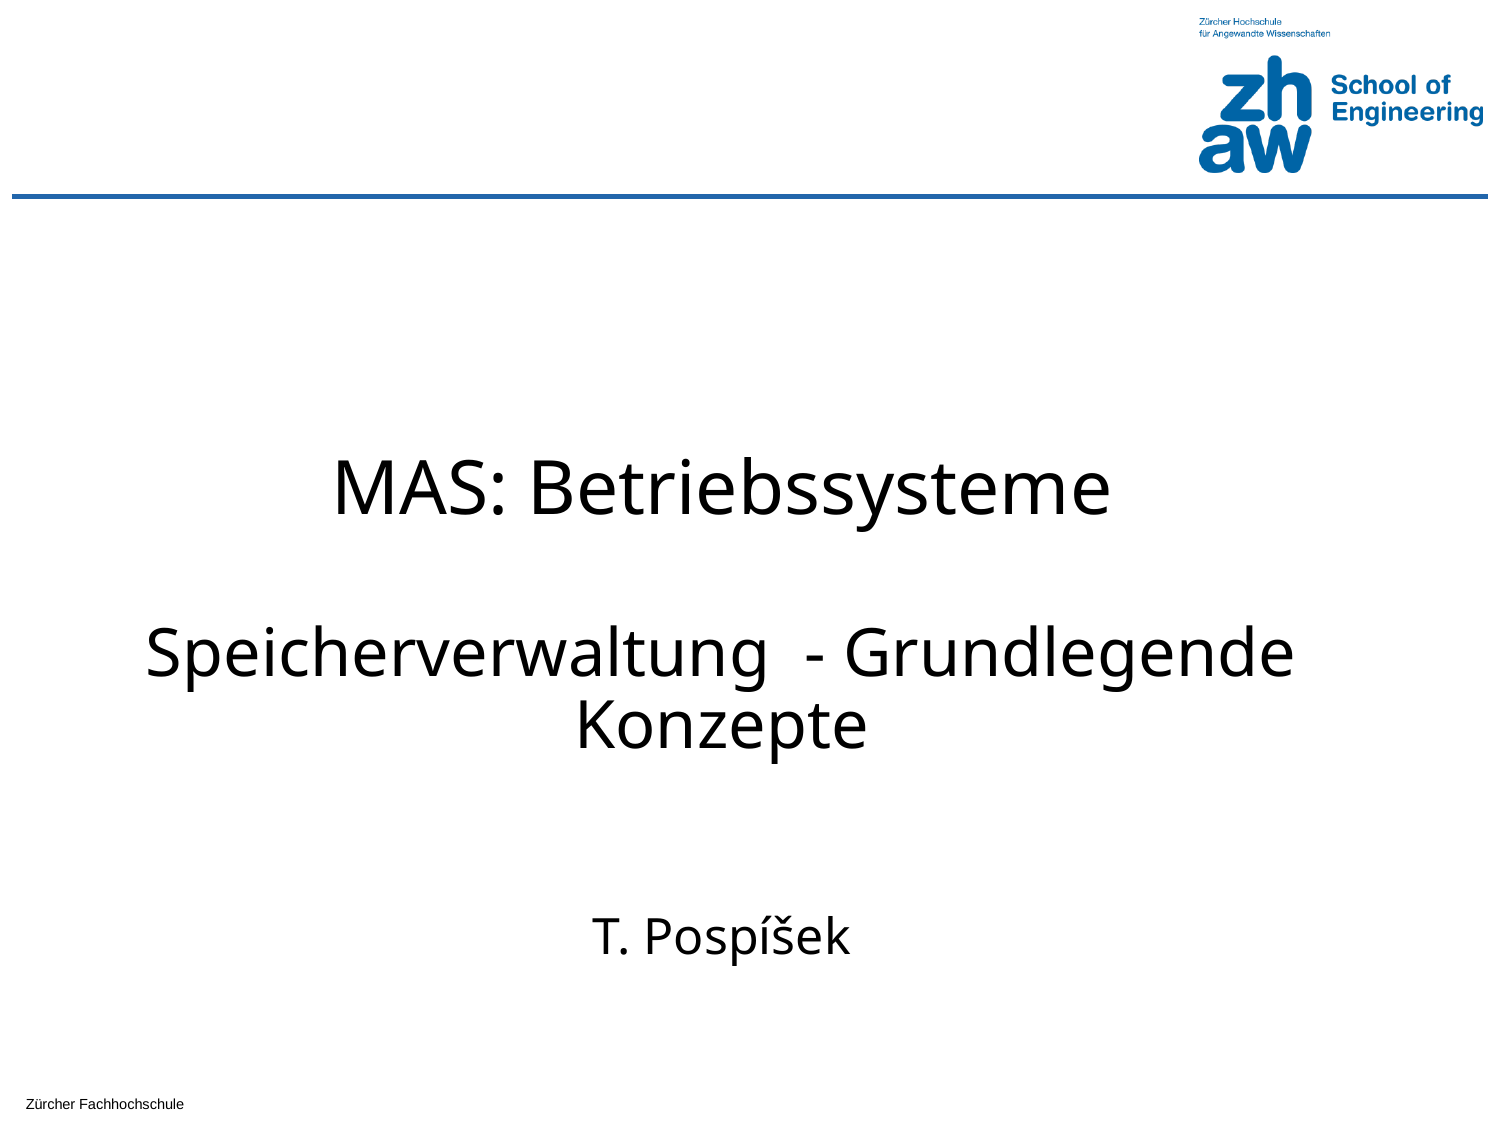

MAS: Betriebssysteme
Speicherverwaltung - Grundlegende Konzepte
T. Pospíšek